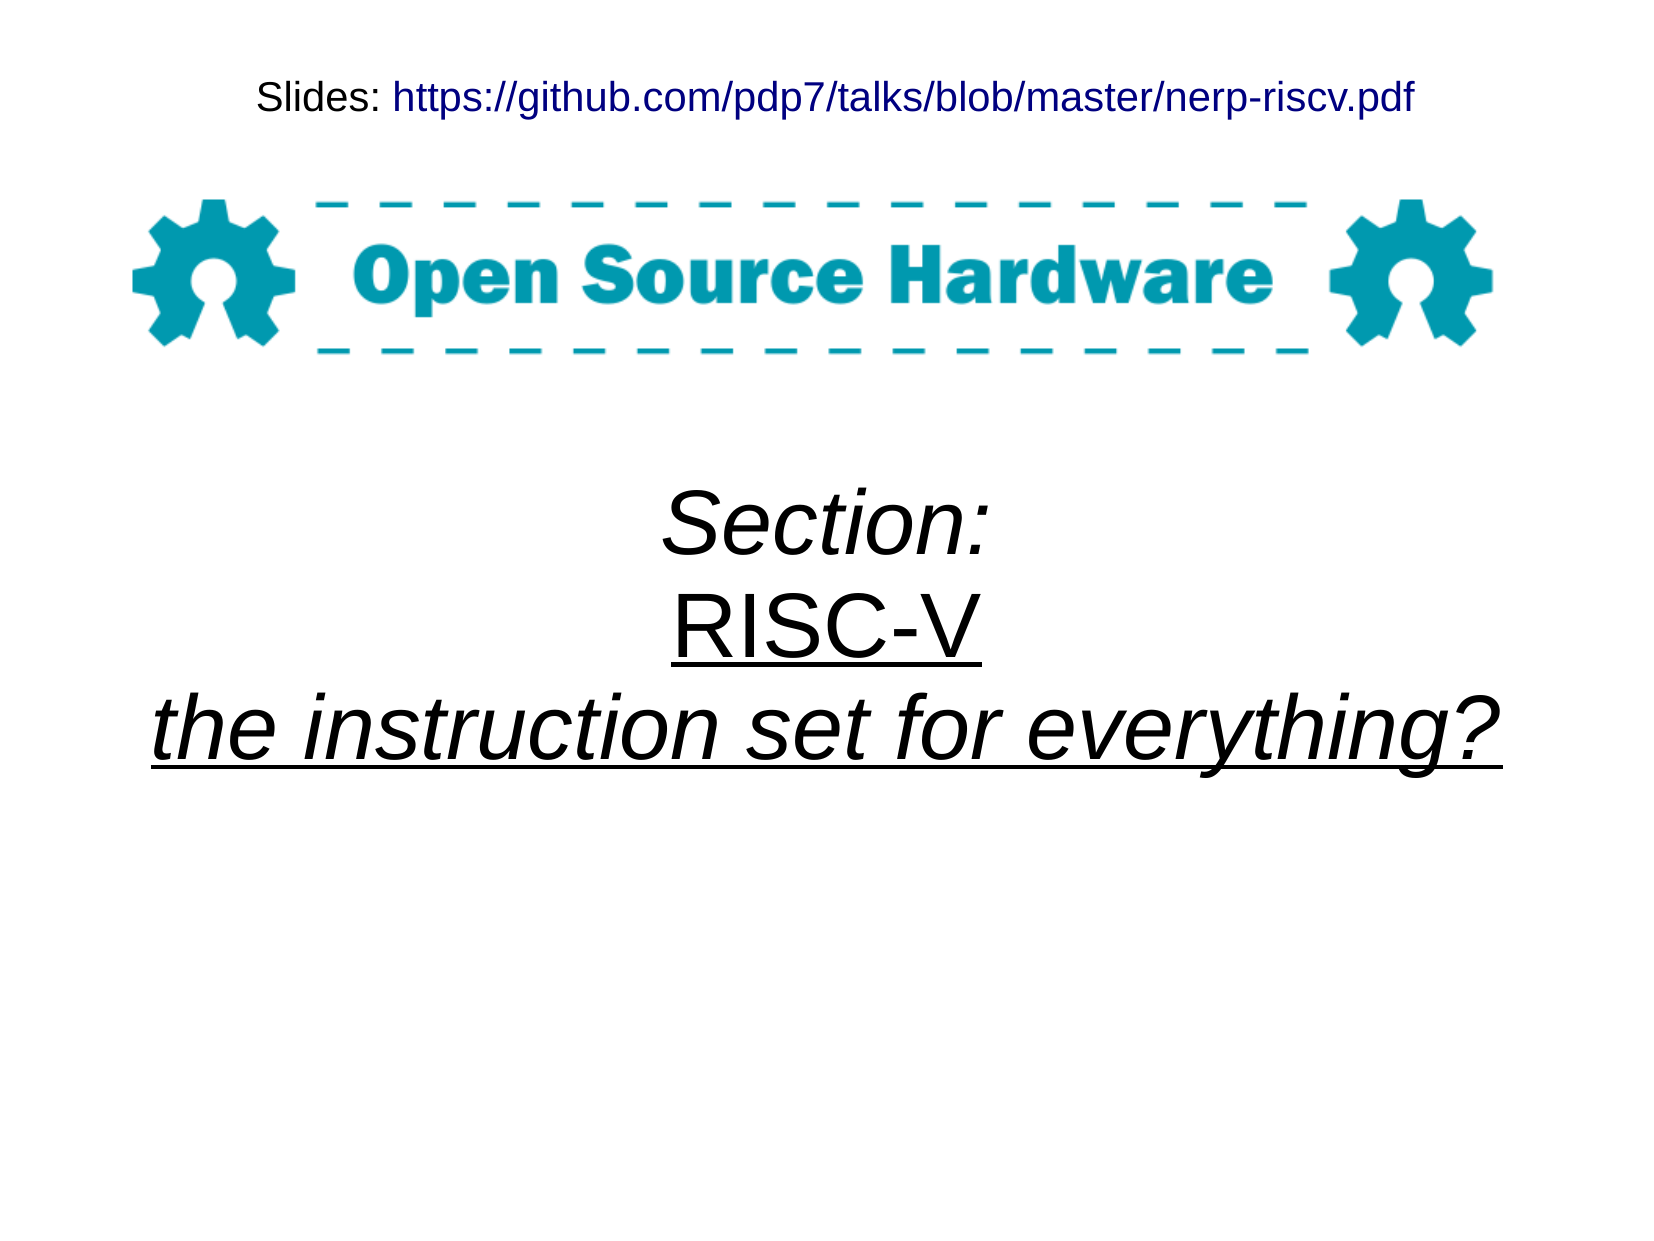

Slides: https://github.com/pdp7/talks/blob/master/nerp-riscv.pdf
# Section: RISC-V the instruction set for everything?